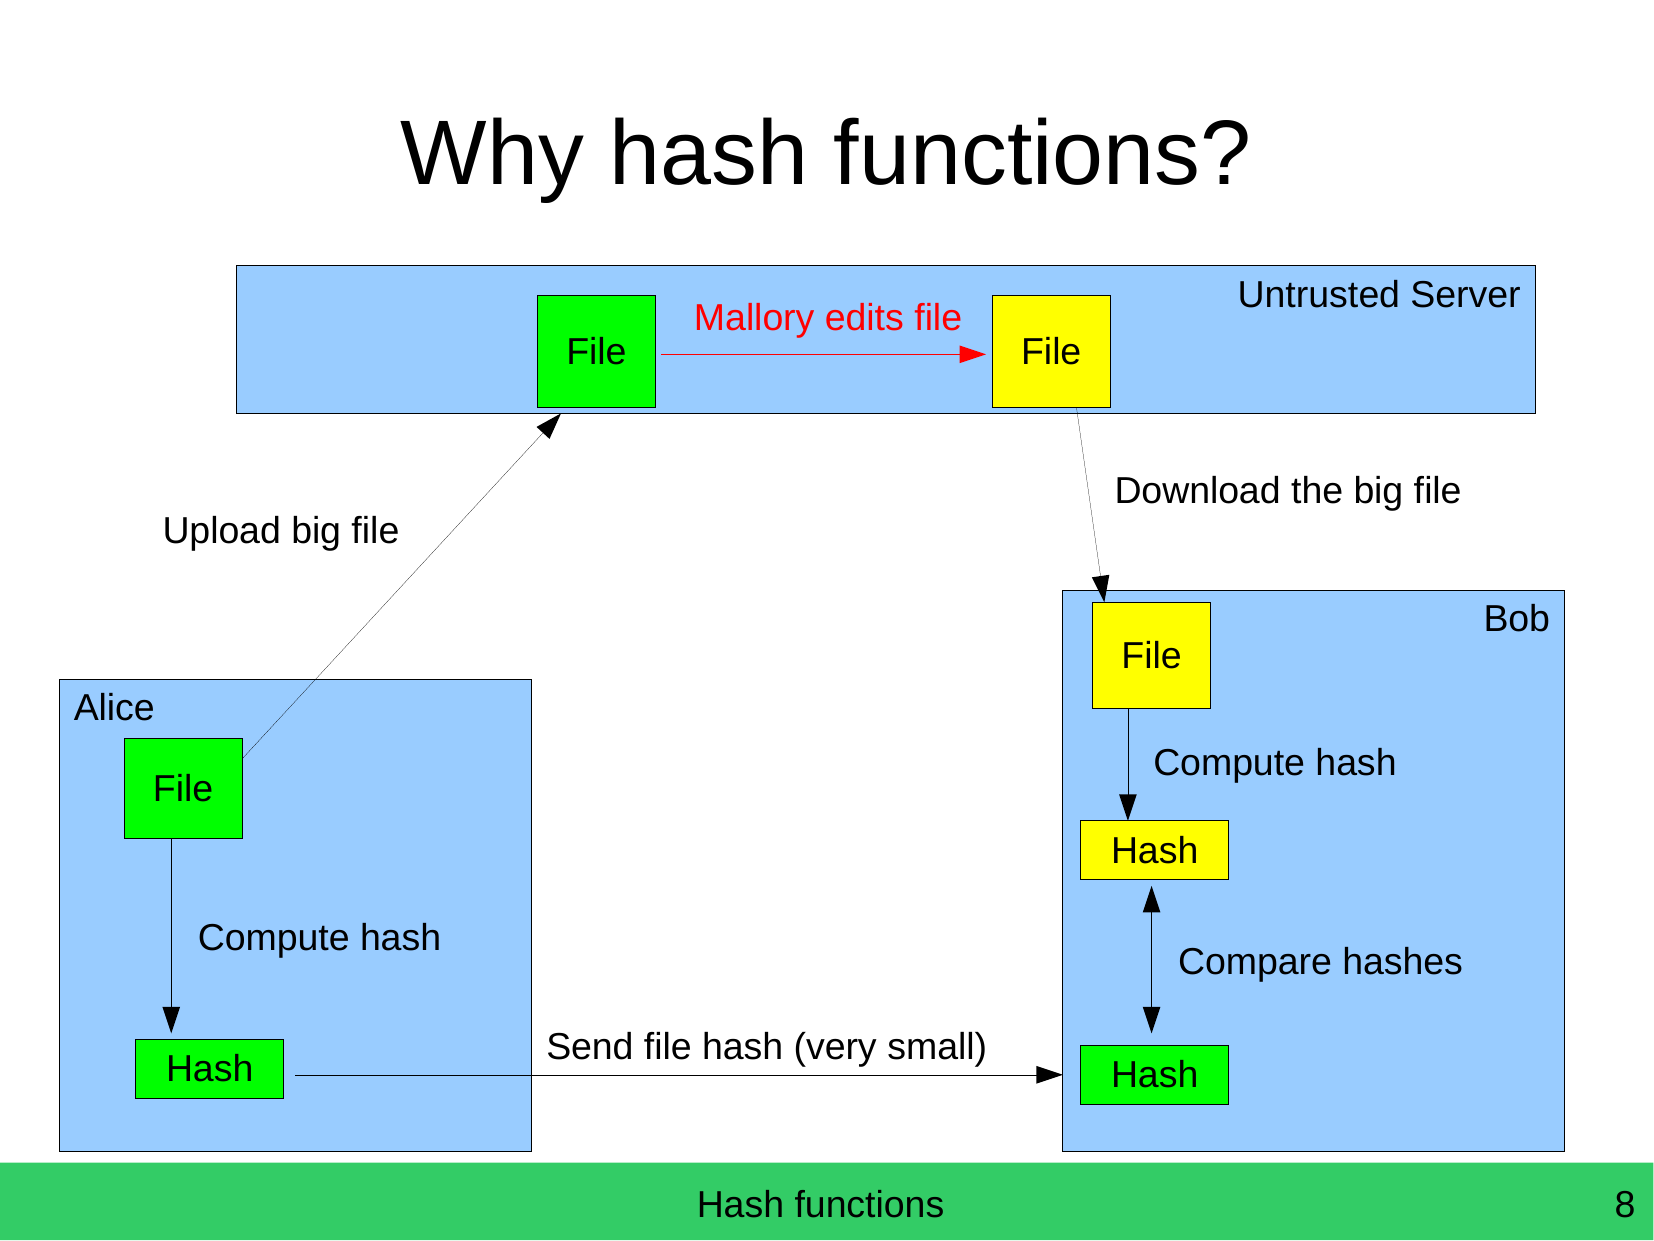

# Why hash functions?
Untrusted Server
Mallory edits file
File
File
Download the big file
Upload big file
Bob
File
File
Alice
Compute hash
File
File
Hash
Compute hash
Compare hashes
Send file hash (very small)
Hash
Hash